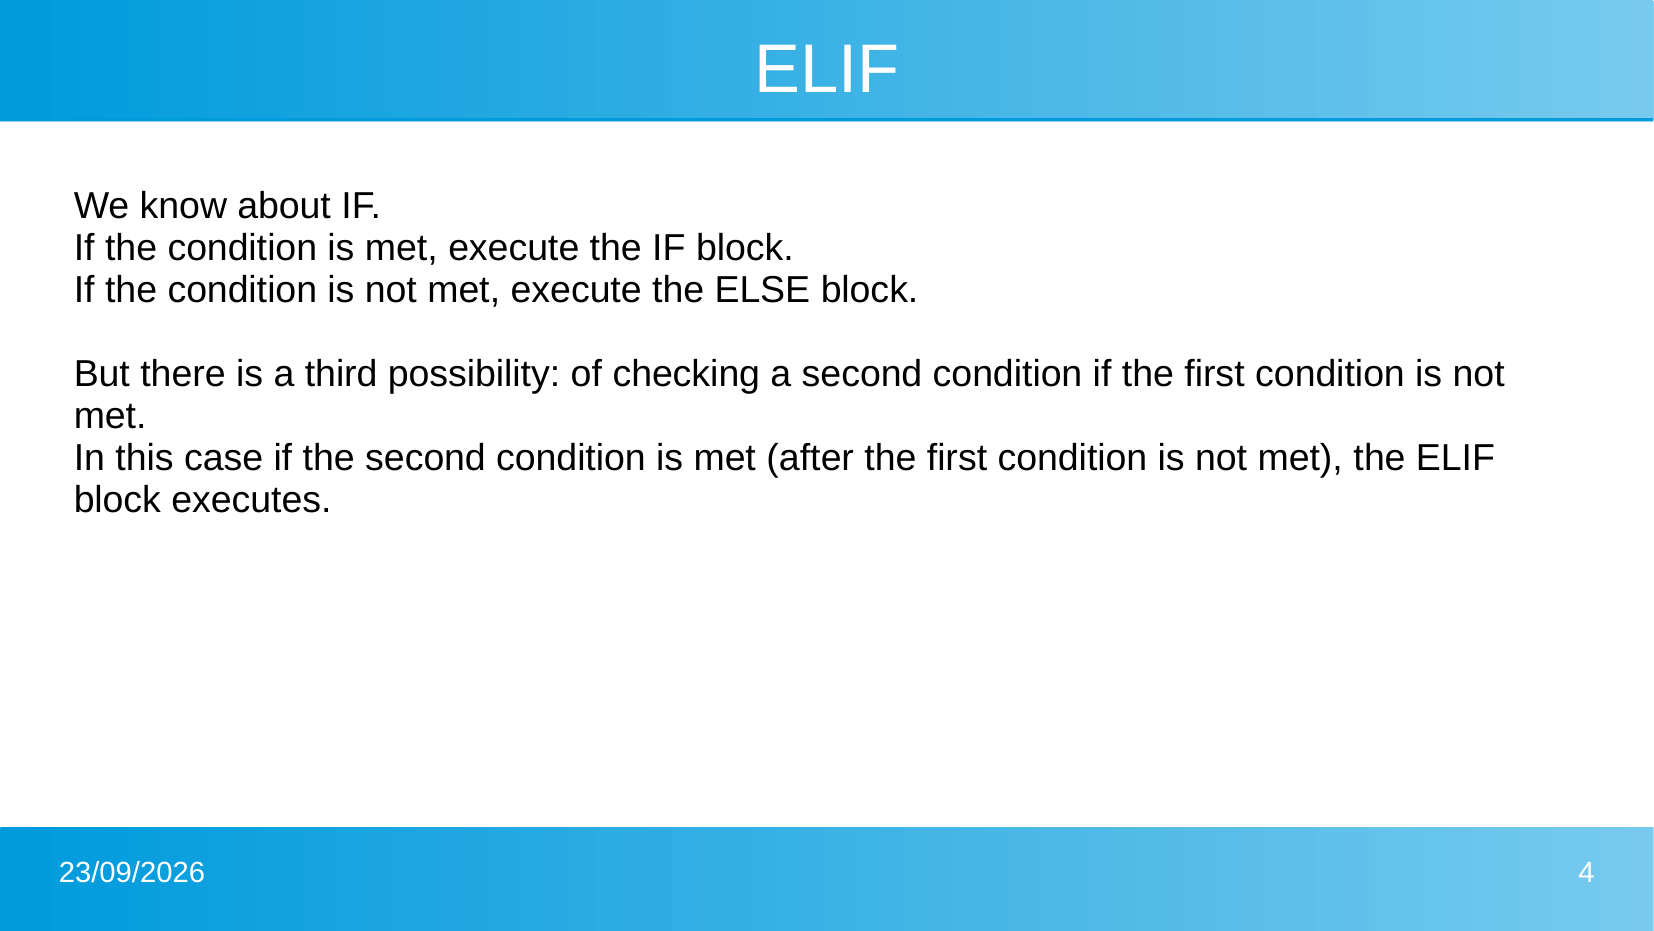

# ELIF
We know about IF.
If the condition is met, execute the IF block.
If the condition is not met, execute the ELSE block.
But there is a third possibility: of checking a second condition if the first condition is not met.
In this case if the second condition is met (after the first condition is not met), the ELIF block executes.
4